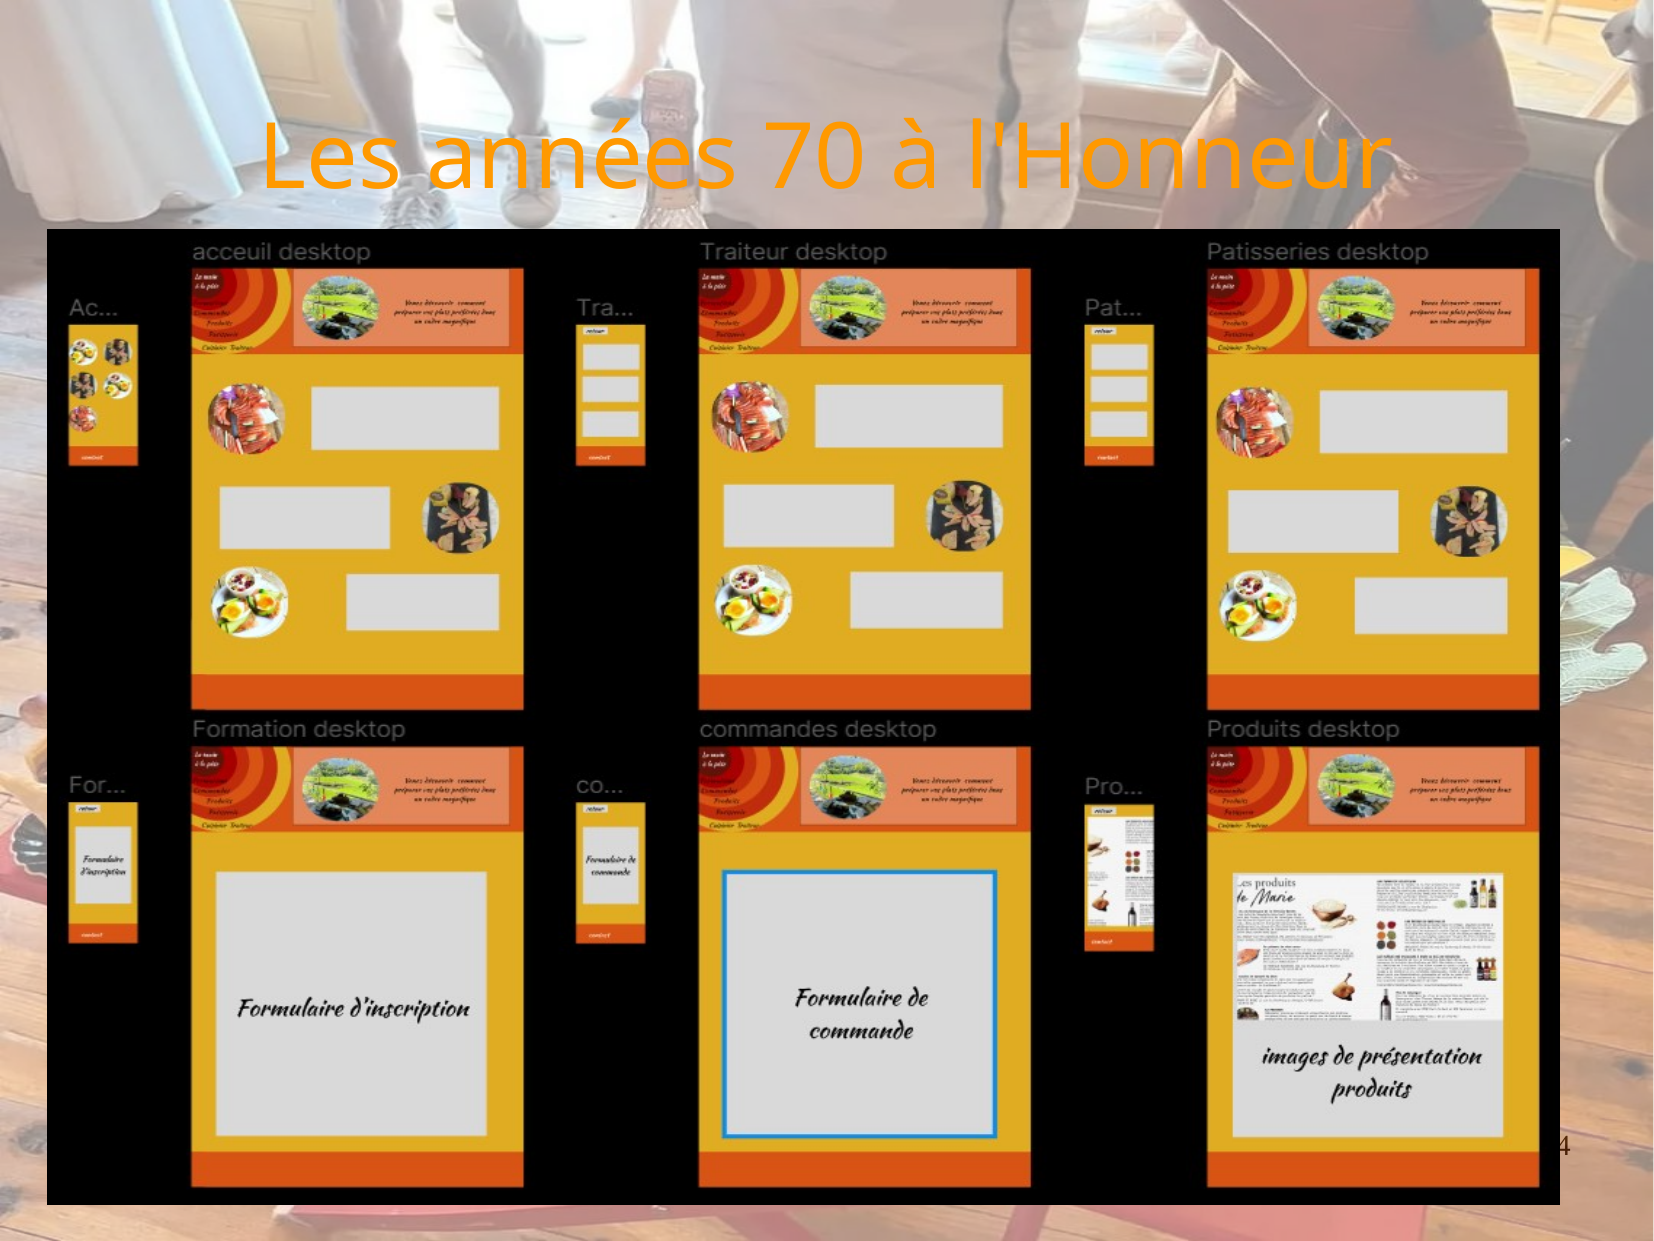

# Les années 70 à l'Honneur
4